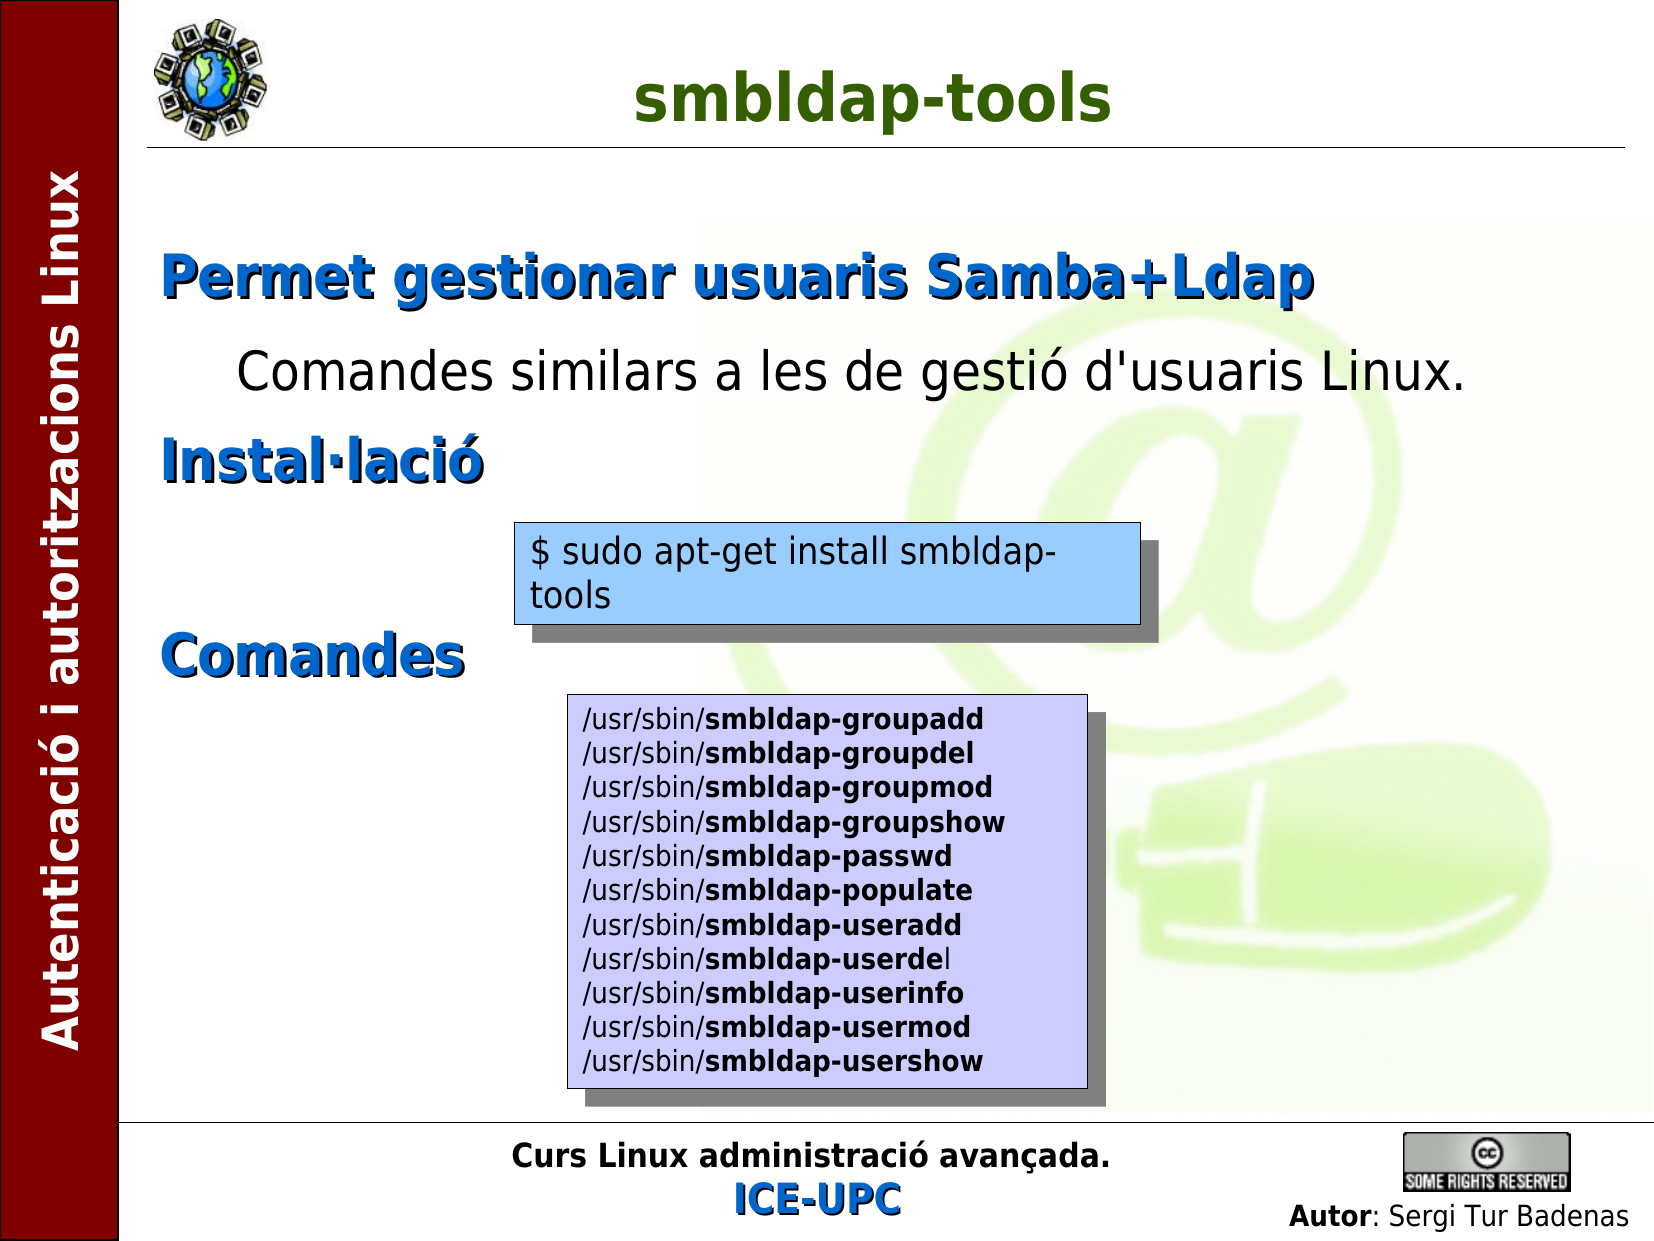

# smbldap-tools
Permet gestionar usuaris Samba+Ldap
Comandes similars a les de gestió d'usuaris Linux.
Instal·lació
Comandes
$ sudo apt-get install smbldap-tools
/usr/sbin/smbldap-groupadd
/usr/sbin/smbldap-groupdel
/usr/sbin/smbldap-groupmod
/usr/sbin/smbldap-groupshow
/usr/sbin/smbldap-passwd
/usr/sbin/smbldap-populate
/usr/sbin/smbldap-useradd
/usr/sbin/smbldap-userdel
/usr/sbin/smbldap-userinfo
/usr/sbin/smbldap-usermod
/usr/sbin/smbldap-usershow